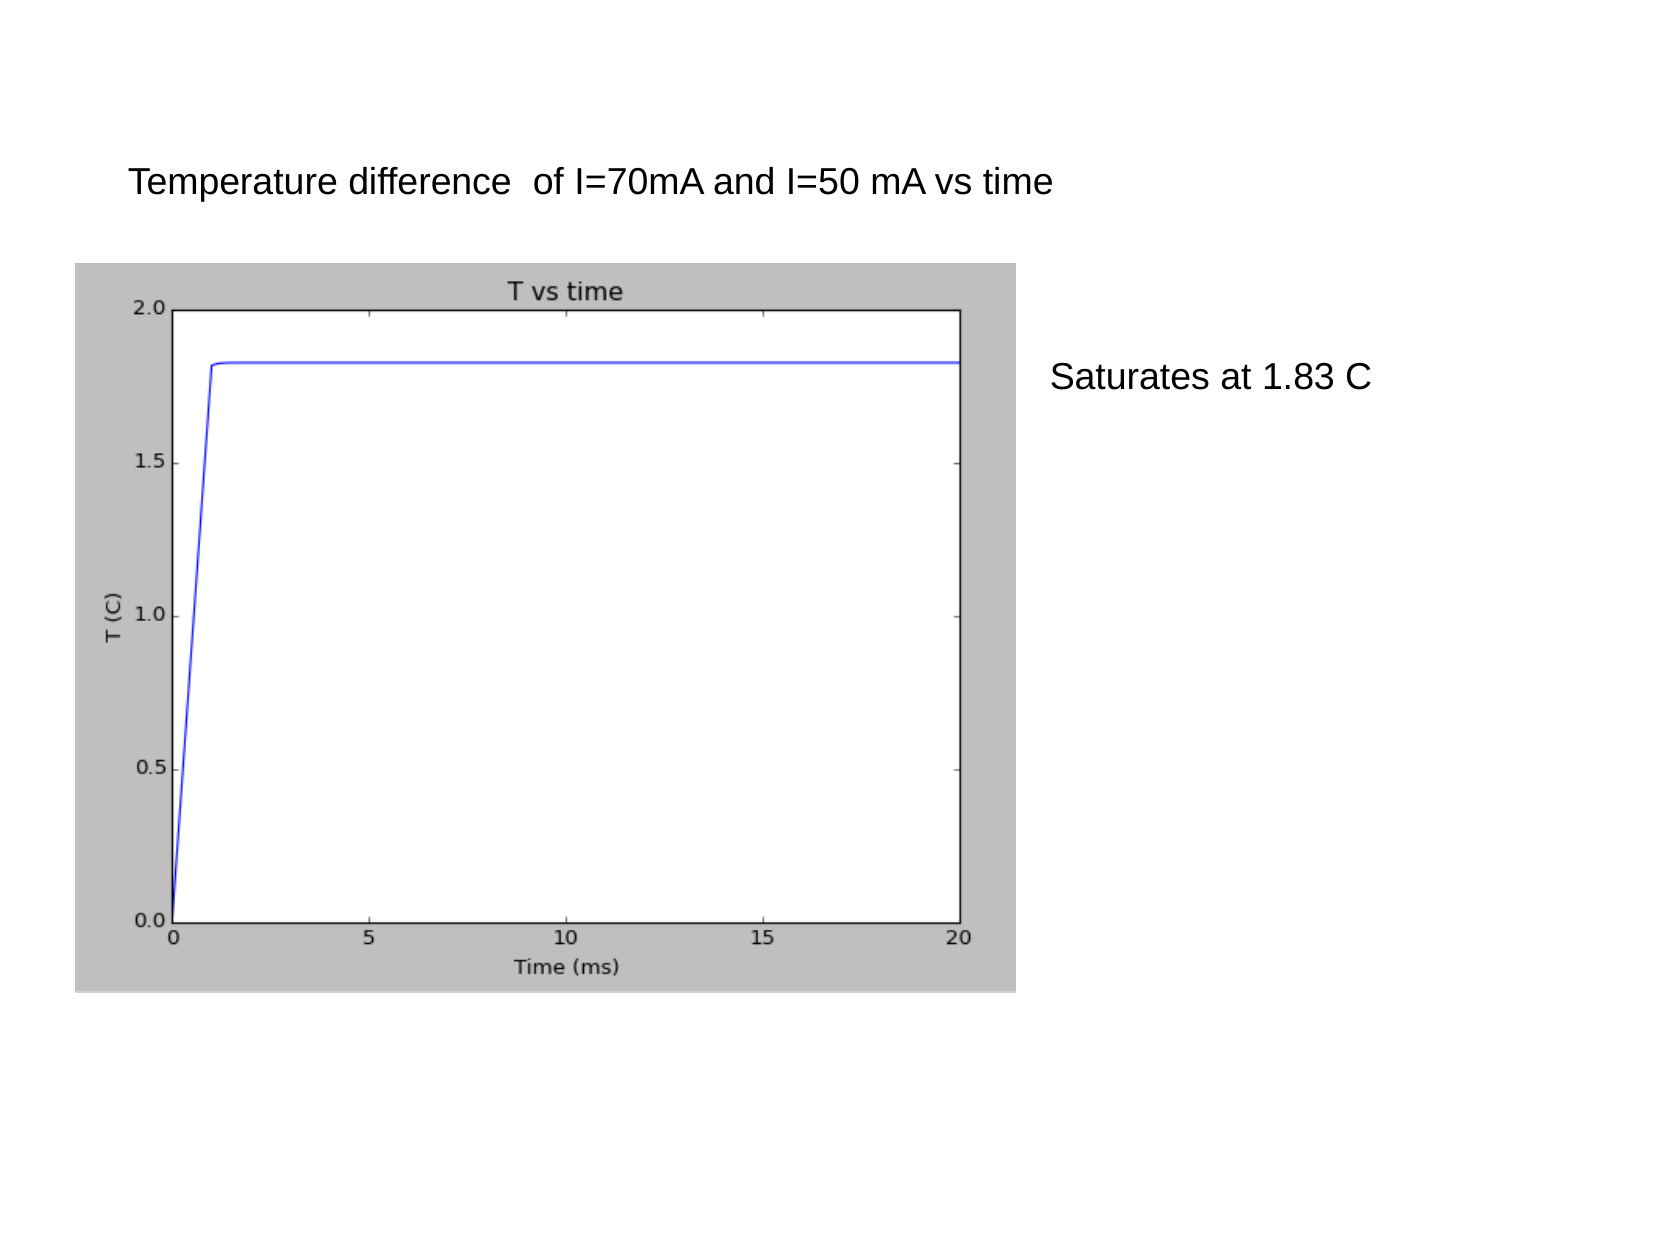

Temperature difference of I=70mA and I=50 mA vs time
Saturates at 1.83 C